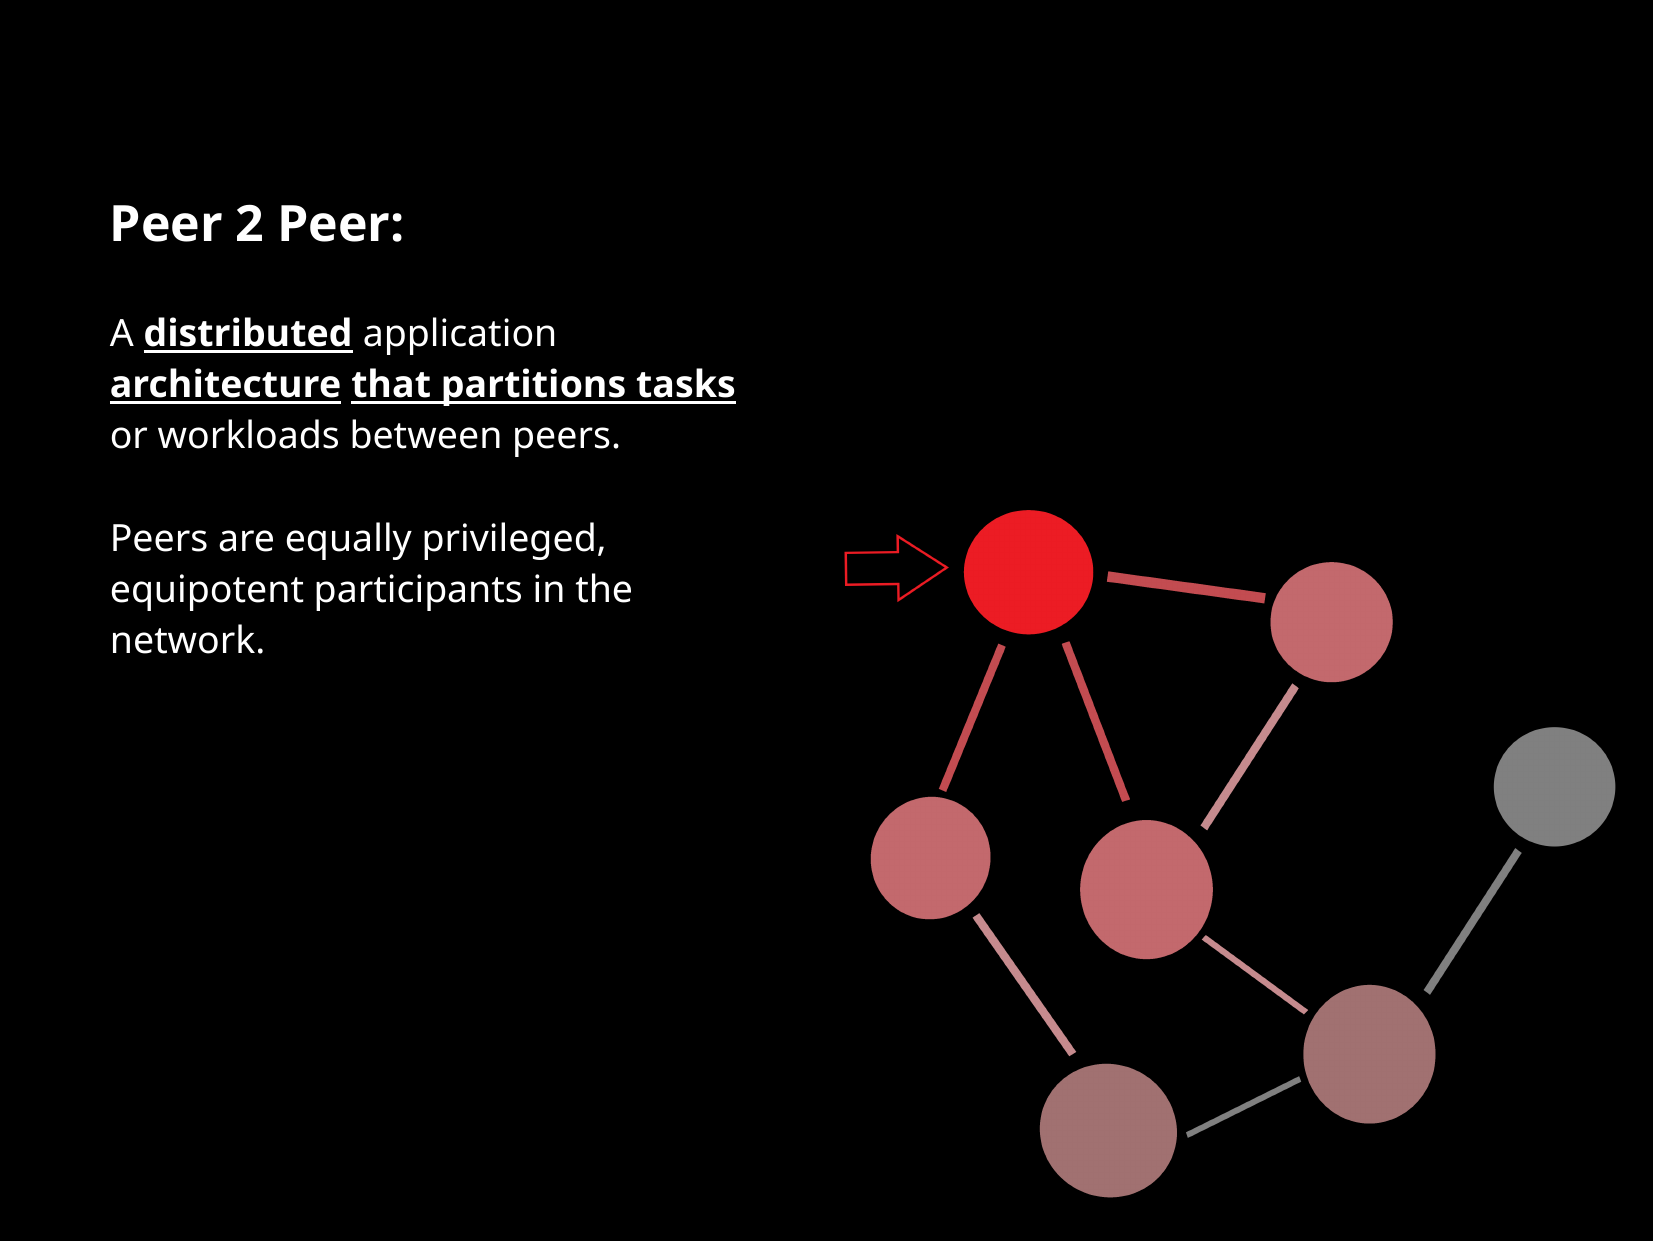

Peer 2 Peer:
A distributed application architecture that partitions tasks or workloads between peers.
Peers are equally privileged, equipotent participants in the network.